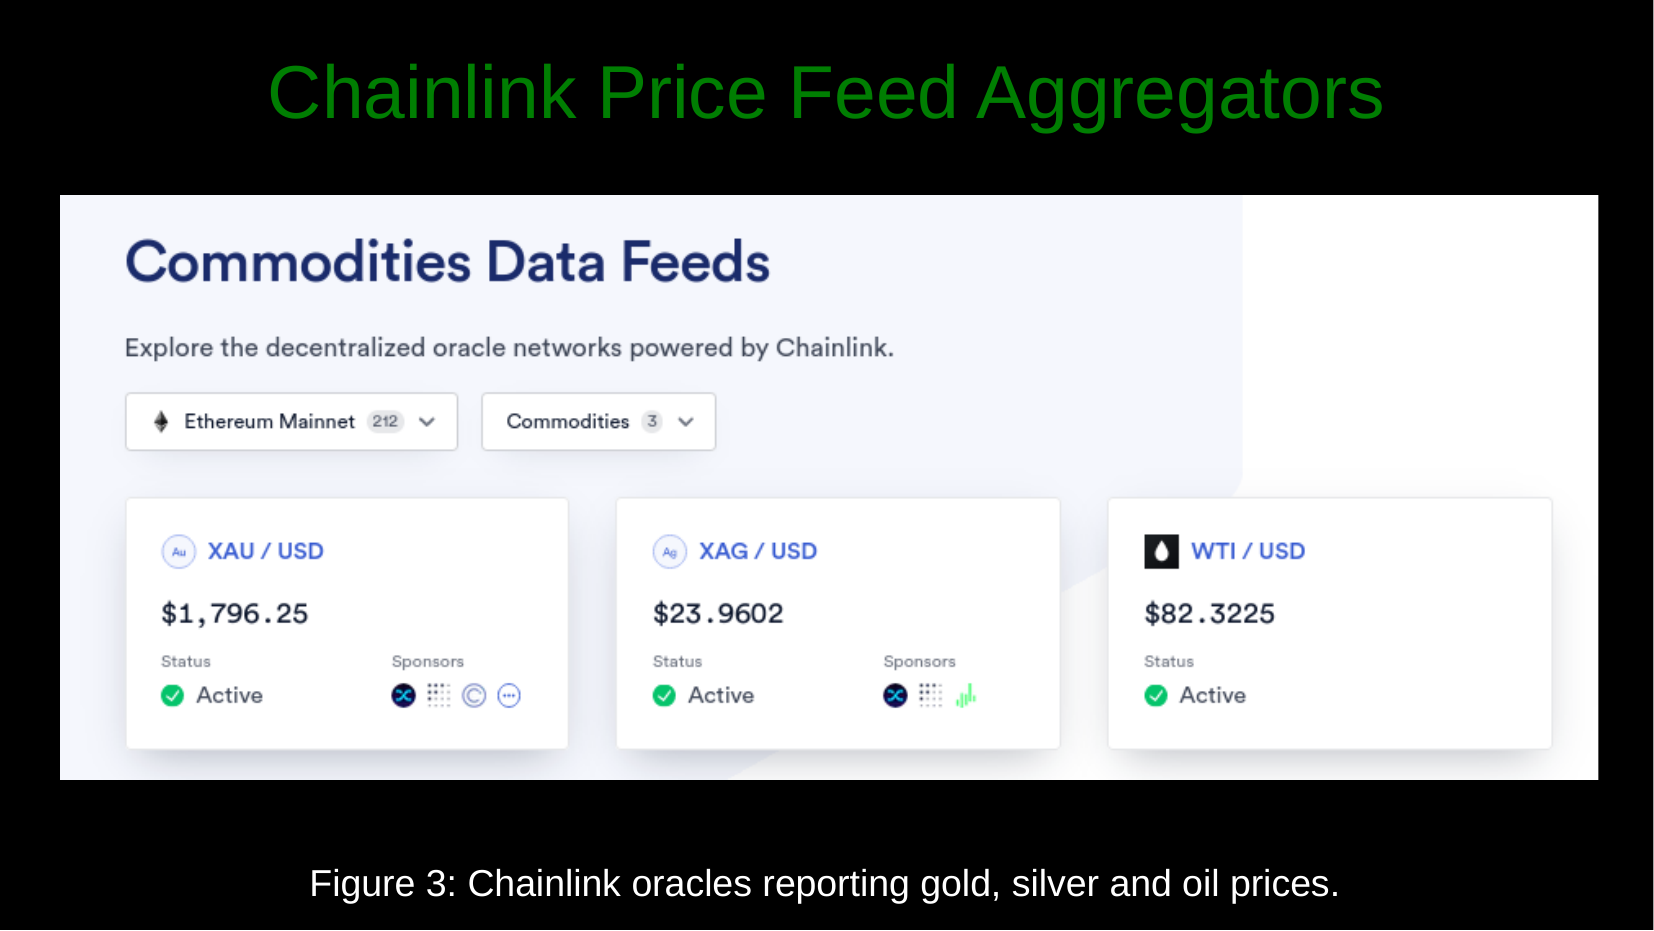

# Chainlink Price Feed Aggregators
Figure 3: Chainlink oracles reporting gold, silver and oil prices.